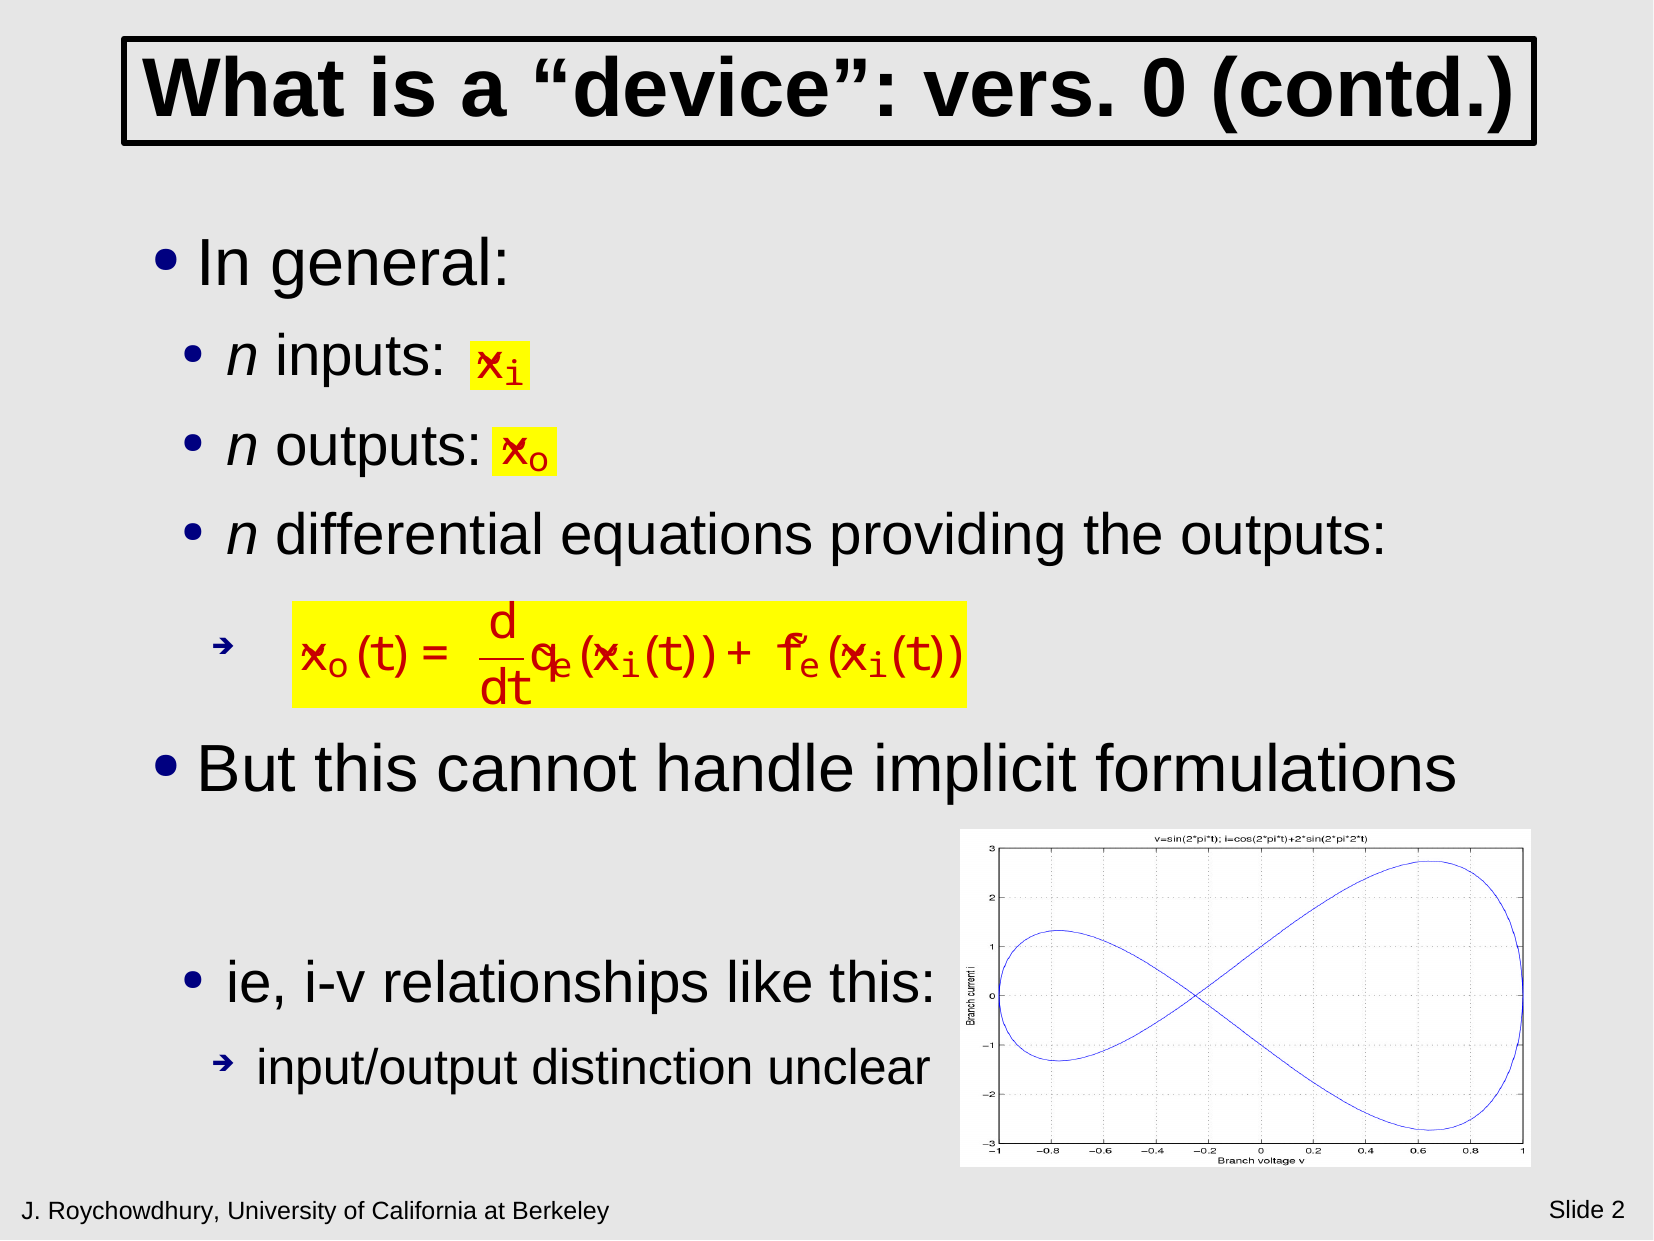

# What is a “device”: vers. 0 (contd.)
In general:
n inputs:
n outputs:
n differential equations providing the outputs:
But this cannot handle implicit formulations
ie, i-v relationships like this:
input/output distinction unclear